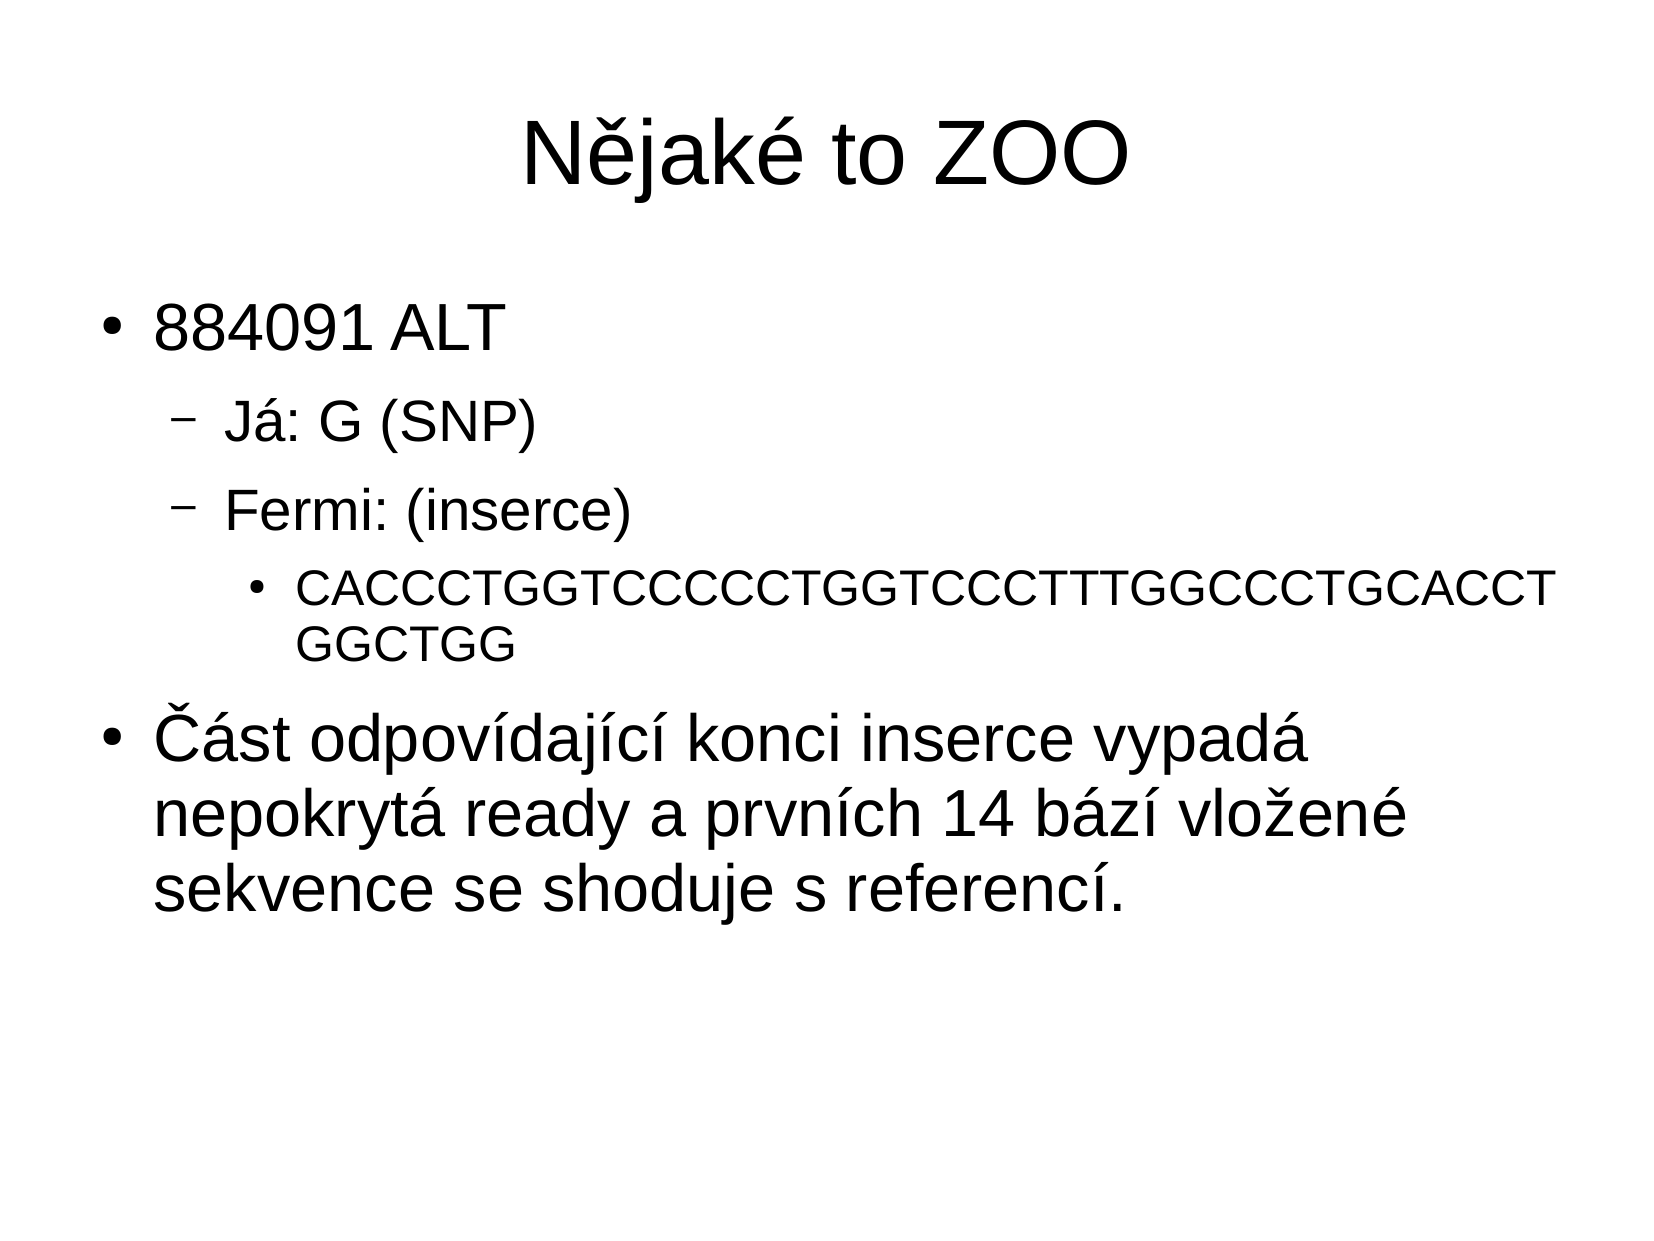

# Nějaké to ZOO
884091 ALT
Já: G (SNP)
Fermi: (inserce)
CACCCTGGTCCCCCTGGTCCCTTTGGCCCTGCACCTGGCTGG
Část odpovídající konci inserce vypadá nepokrytá ready a prvních 14 bází vložené sekvence se shoduje s referencí.